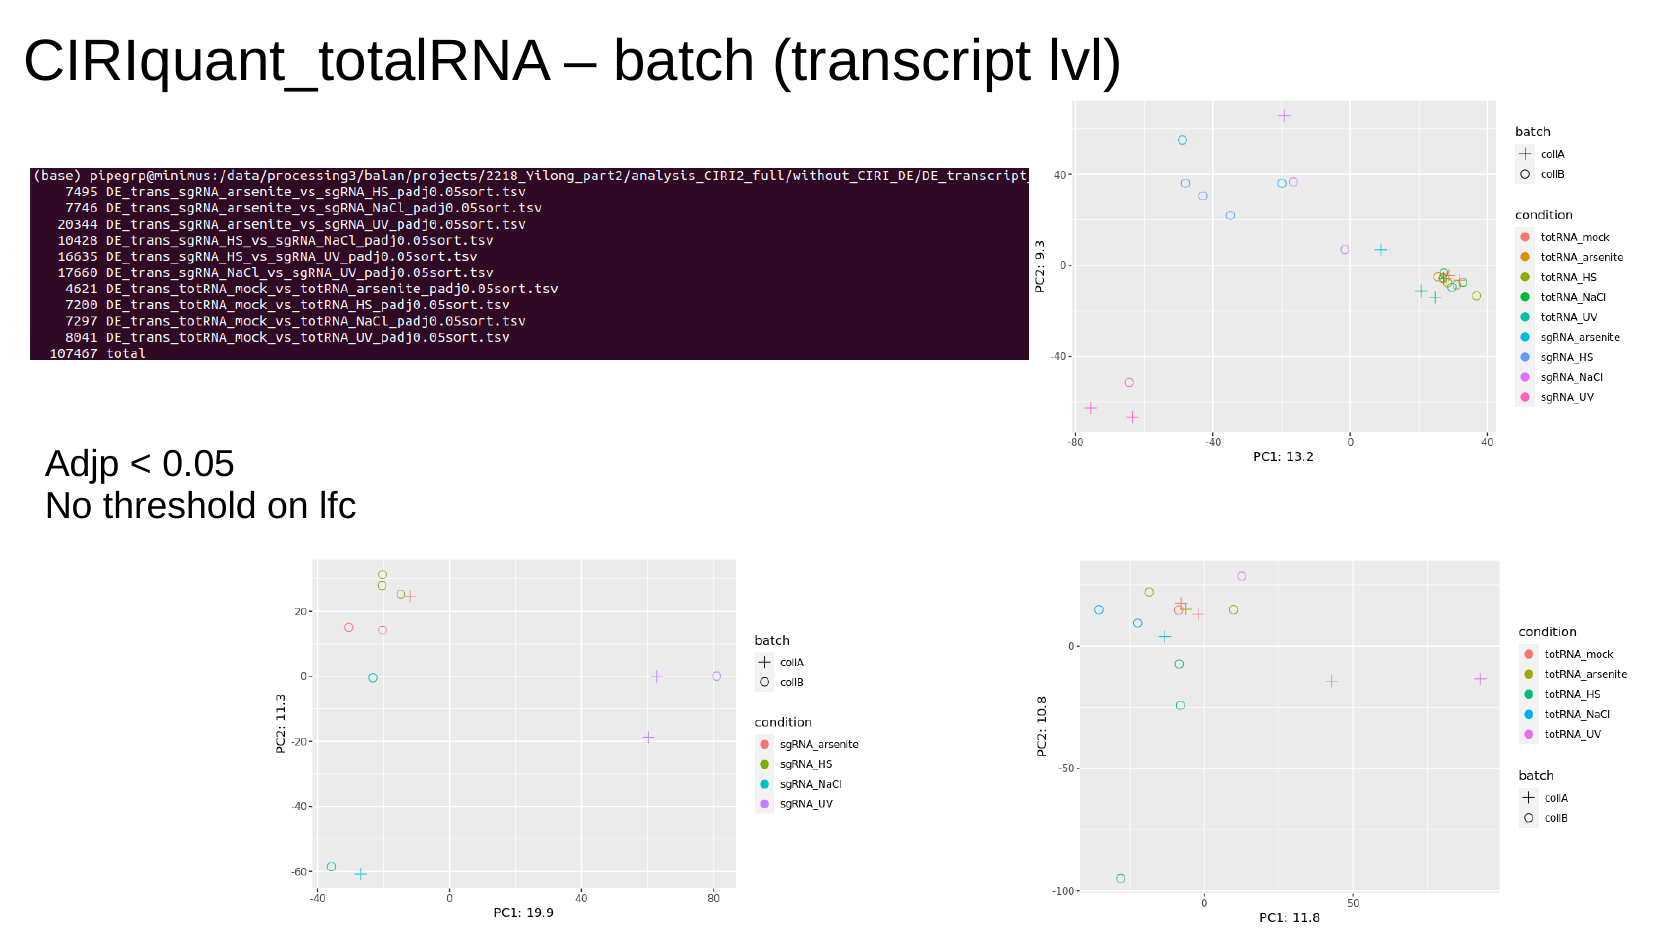

# CIRIquant_totalRNA – batch (transcript lvl)
Adjp < 0.05
No threshold on lfc